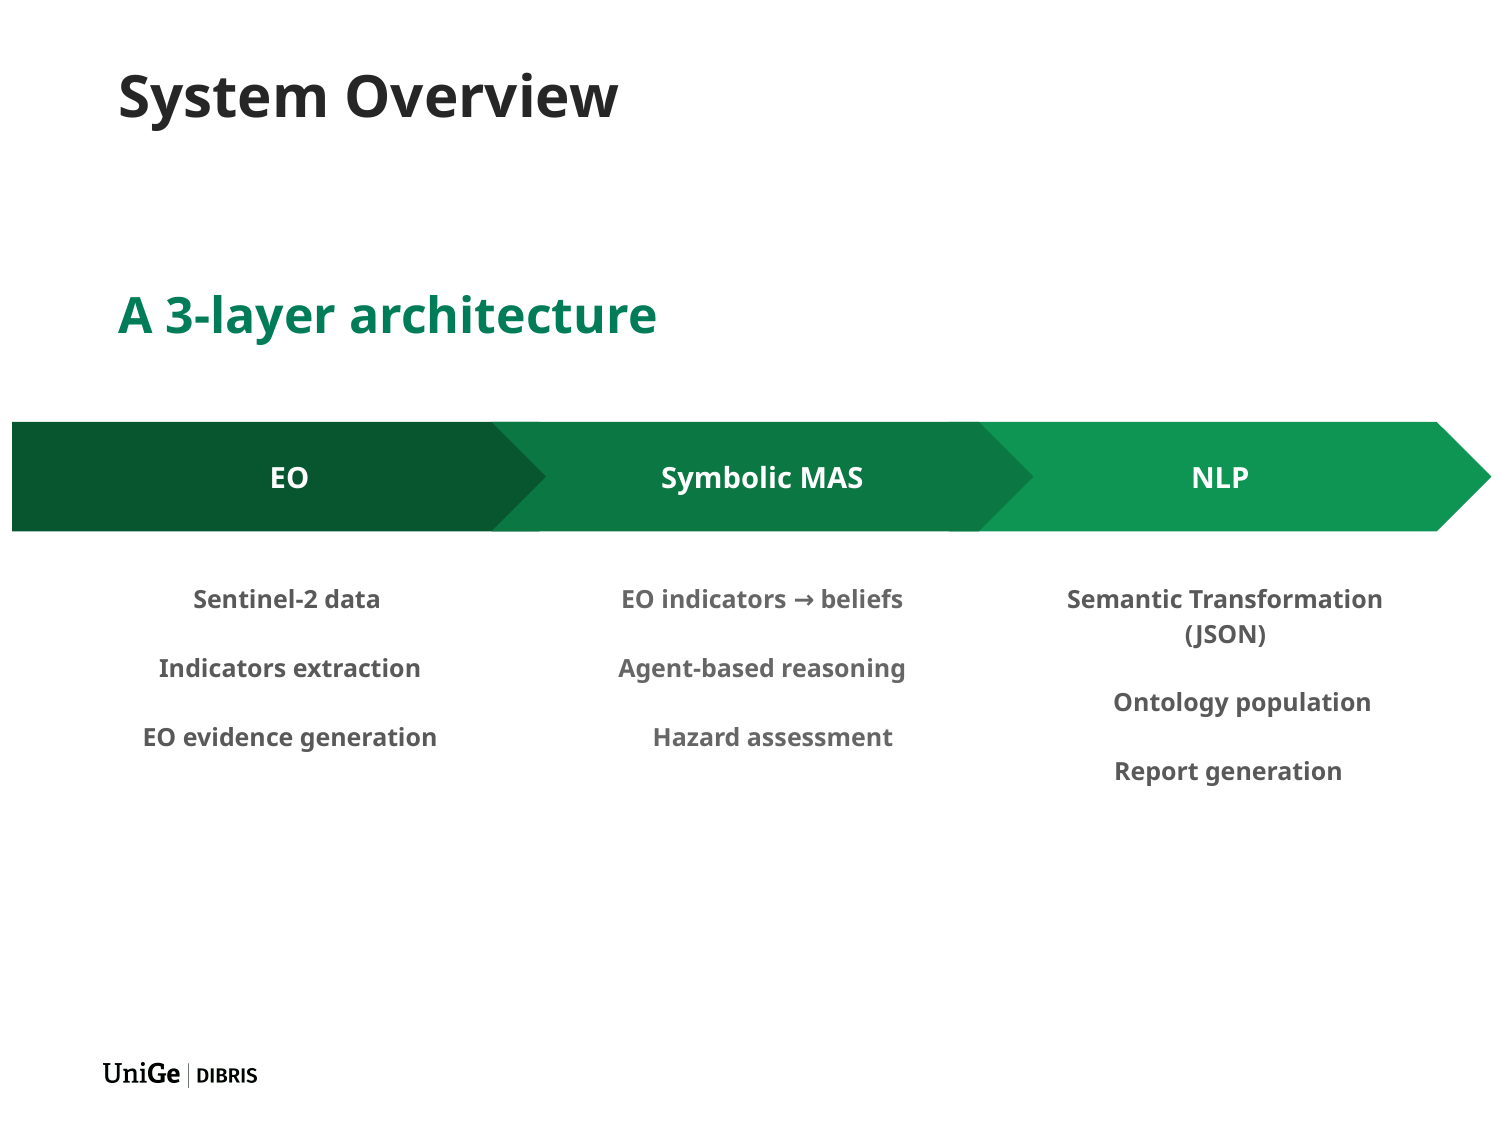

System Overview
A 3-layer architecture
EO
Sentinel-2 data
Indicators extraction
EO evidence generation
Symbolic MAS
EO indicators → beliefs
Agent-based reasoning
 Hazard assessment
NLP
Semantic Transformation (JSON)
	Ontology population
 Report generation